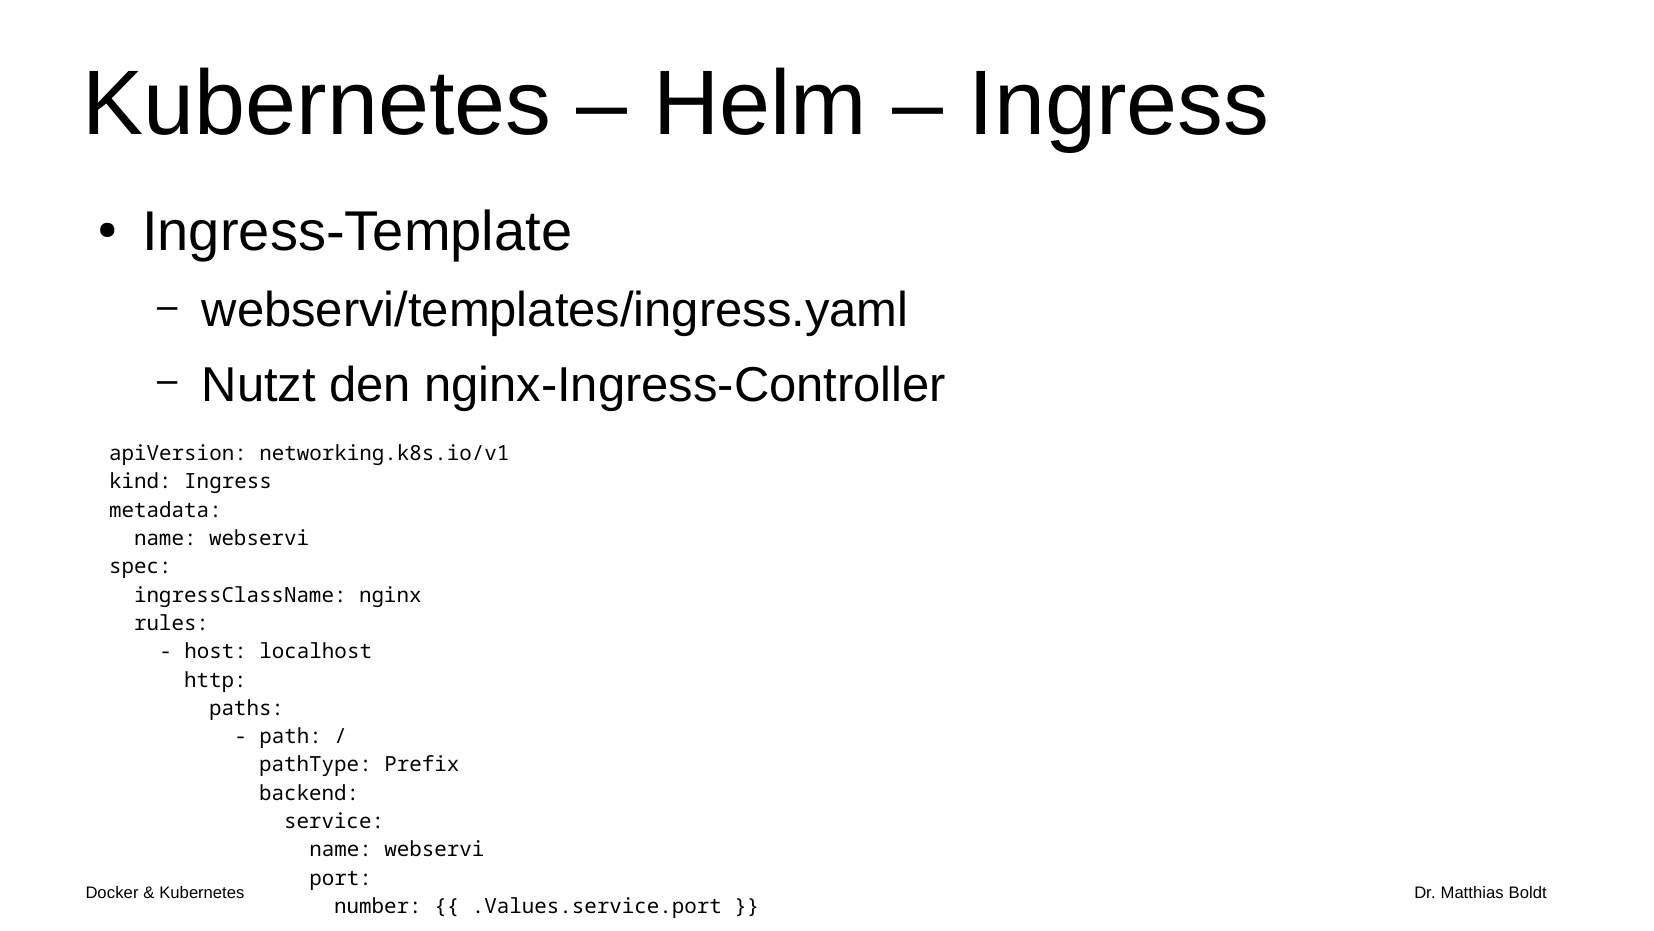

# Kubernetes – Helm – Ingress
Ingress-Template
webservi/templates/ingress.yaml
Nutzt den nginx-Ingress-Controller
apiVersion: networking.k8s.io/v1
kind: Ingress
metadata:
 name: webservi
spec:
 ingressClassName: nginx
 rules:
 - host: localhost
 http:
 paths:
 - path: /
 pathType: Prefix
 backend:
 service:
 name: webservi
 port:
 number: {{ .Values.service.port }}
Docker & Kubernetes																Dr. Matthias Boldt